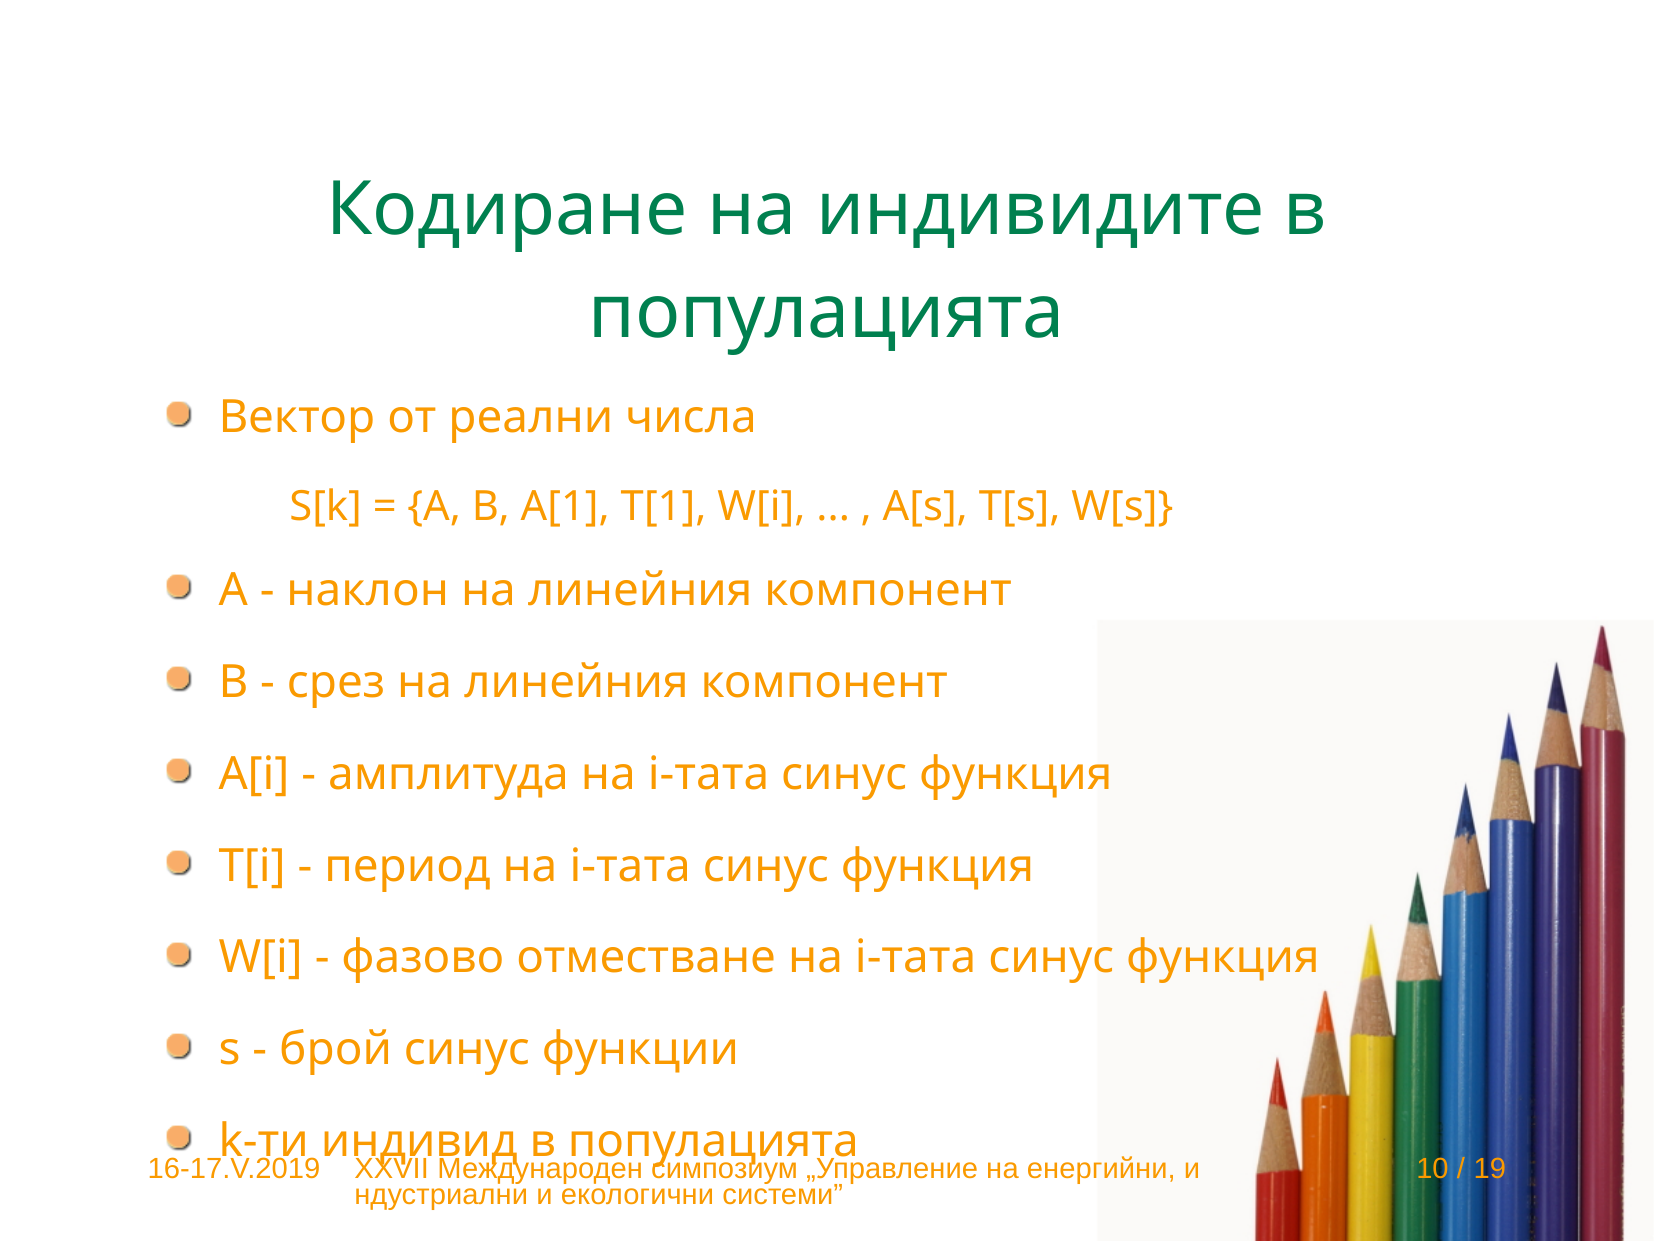

# Кодиране на индивидите в популацията
Вектор от реални числа
S[k] = {A, B, A[1], T[1], W[i], ... , A[s], T[s], W[s]}
А - наклон на линейния компонент
B - срез на линейния компонент
A[i] - амплитуда на i-тата синус функция
T[i] - период на i-тата синус функция
W[i] - фазово отместване на i-тата синус функция
s - брой синус функции
k-ти индивид в популацията
16-17.V.2019
XXVII Международен симпозиум „Управление на енергийни, индустриални и екологични системи”
10